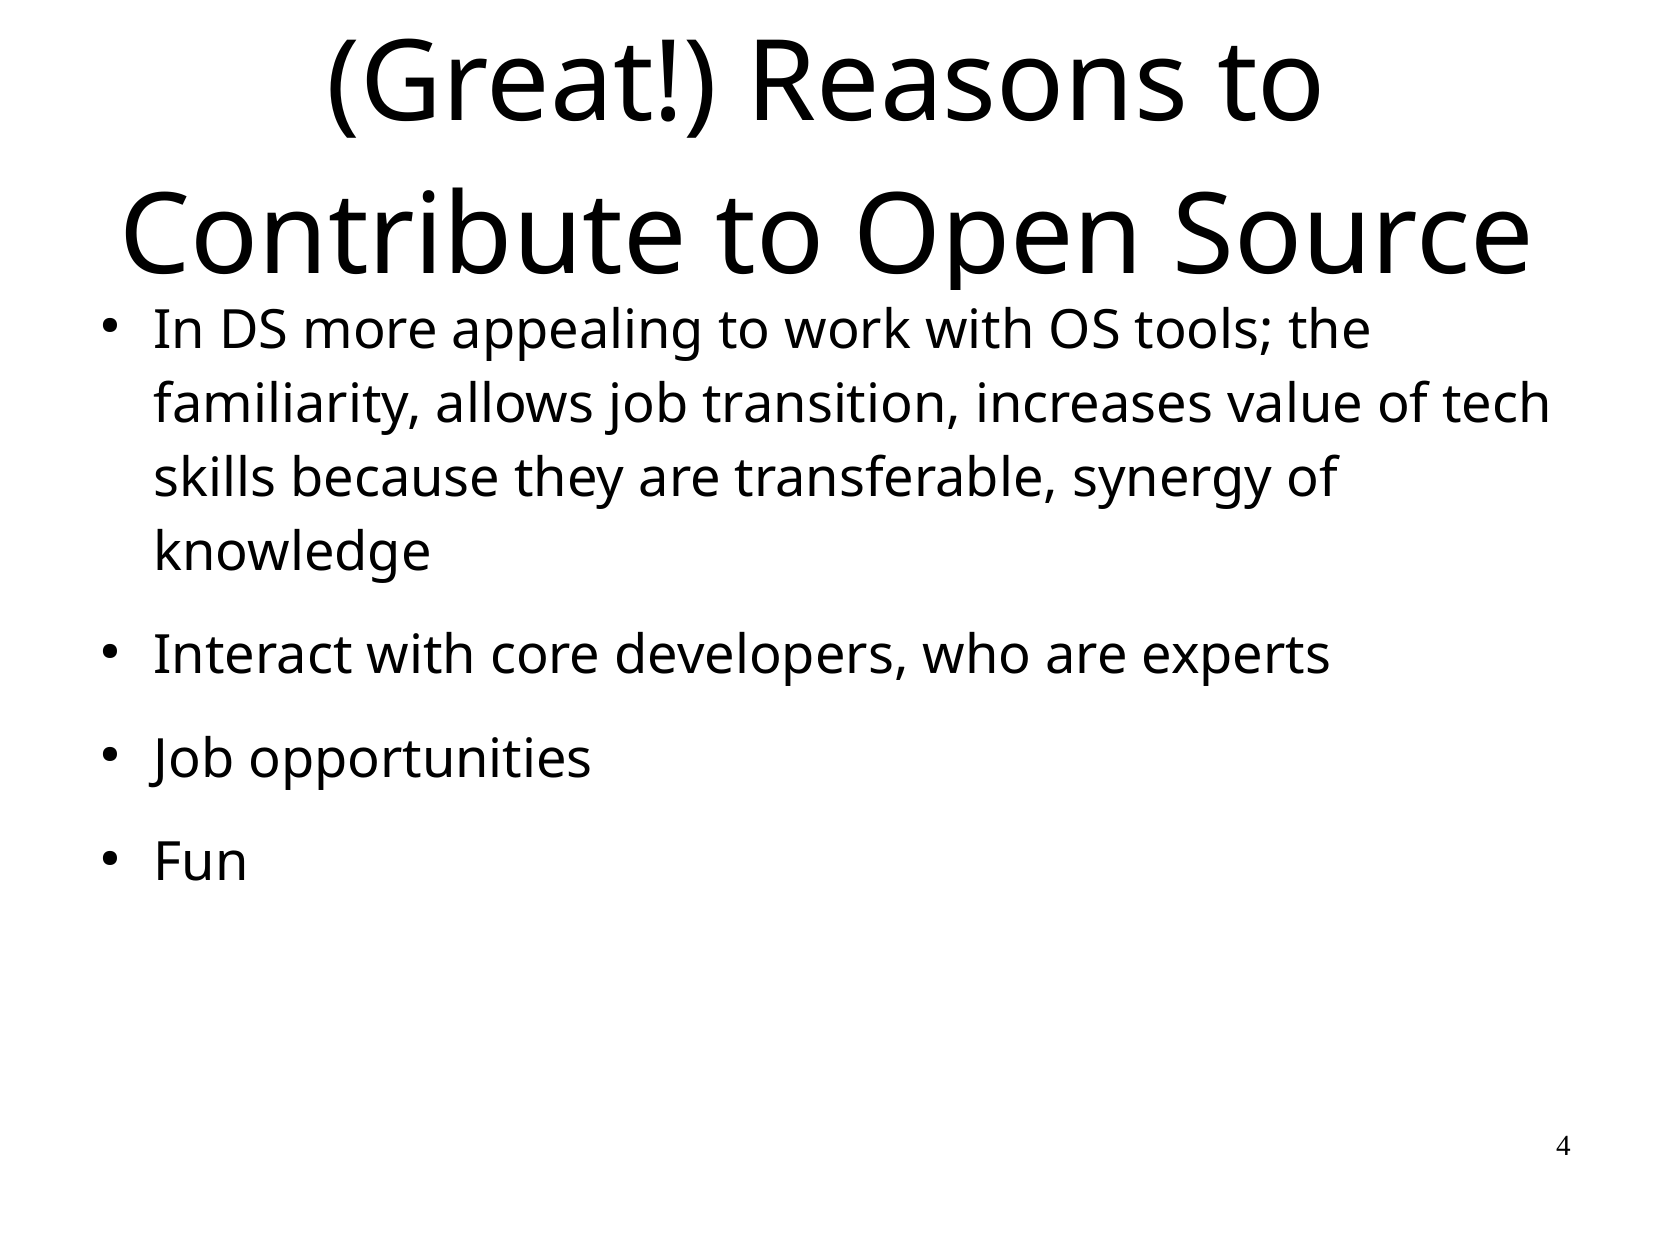

# (Great!) Reasons to Contribute to Open Source
In DS more appealing to work with OS tools; the familiarity, allows job transition, increases value of tech skills because they are transferable, synergy of knowledge
Interact with core developers, who are experts
Job opportunities
Fun
4